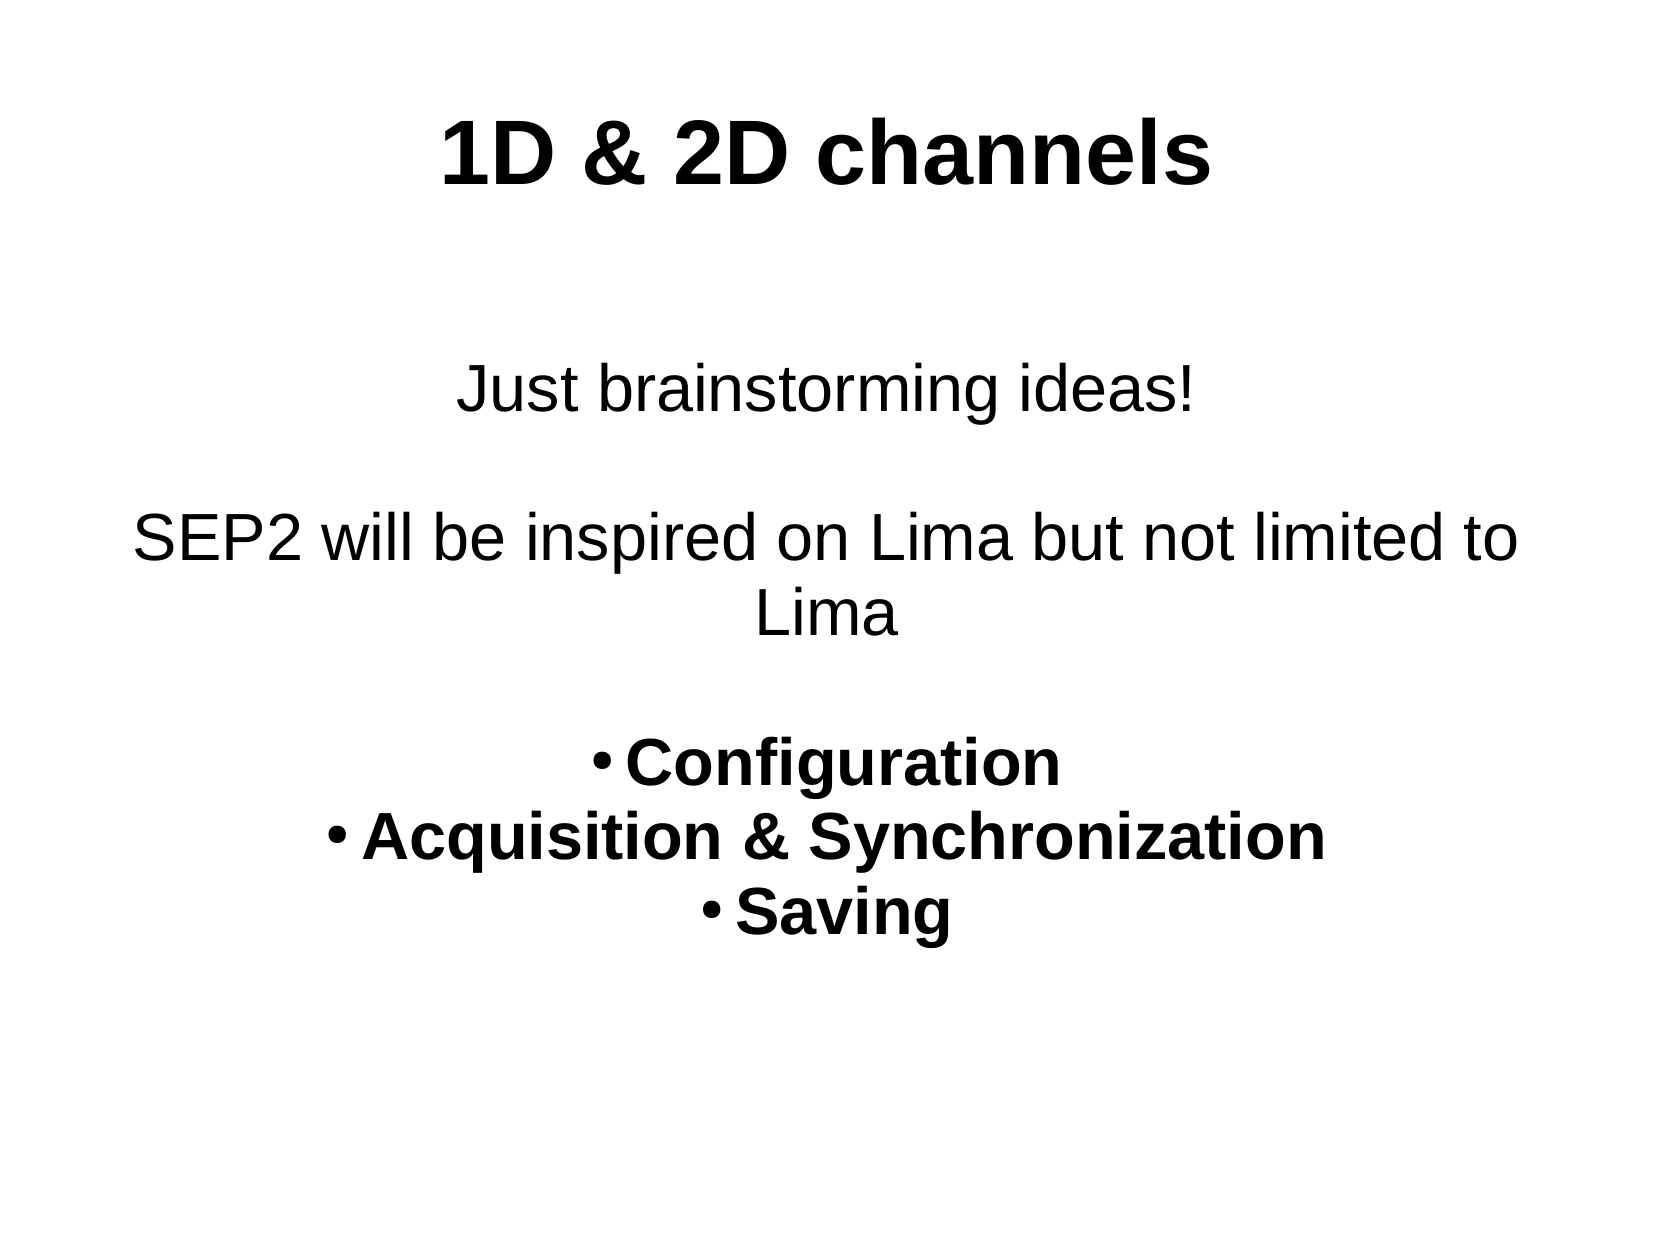

# 1D & 2D channels
Just brainstorming ideas!
SEP2 will be inspired on Lima but not limited to Lima
Configuration
Acquisition & Synchronization
Saving